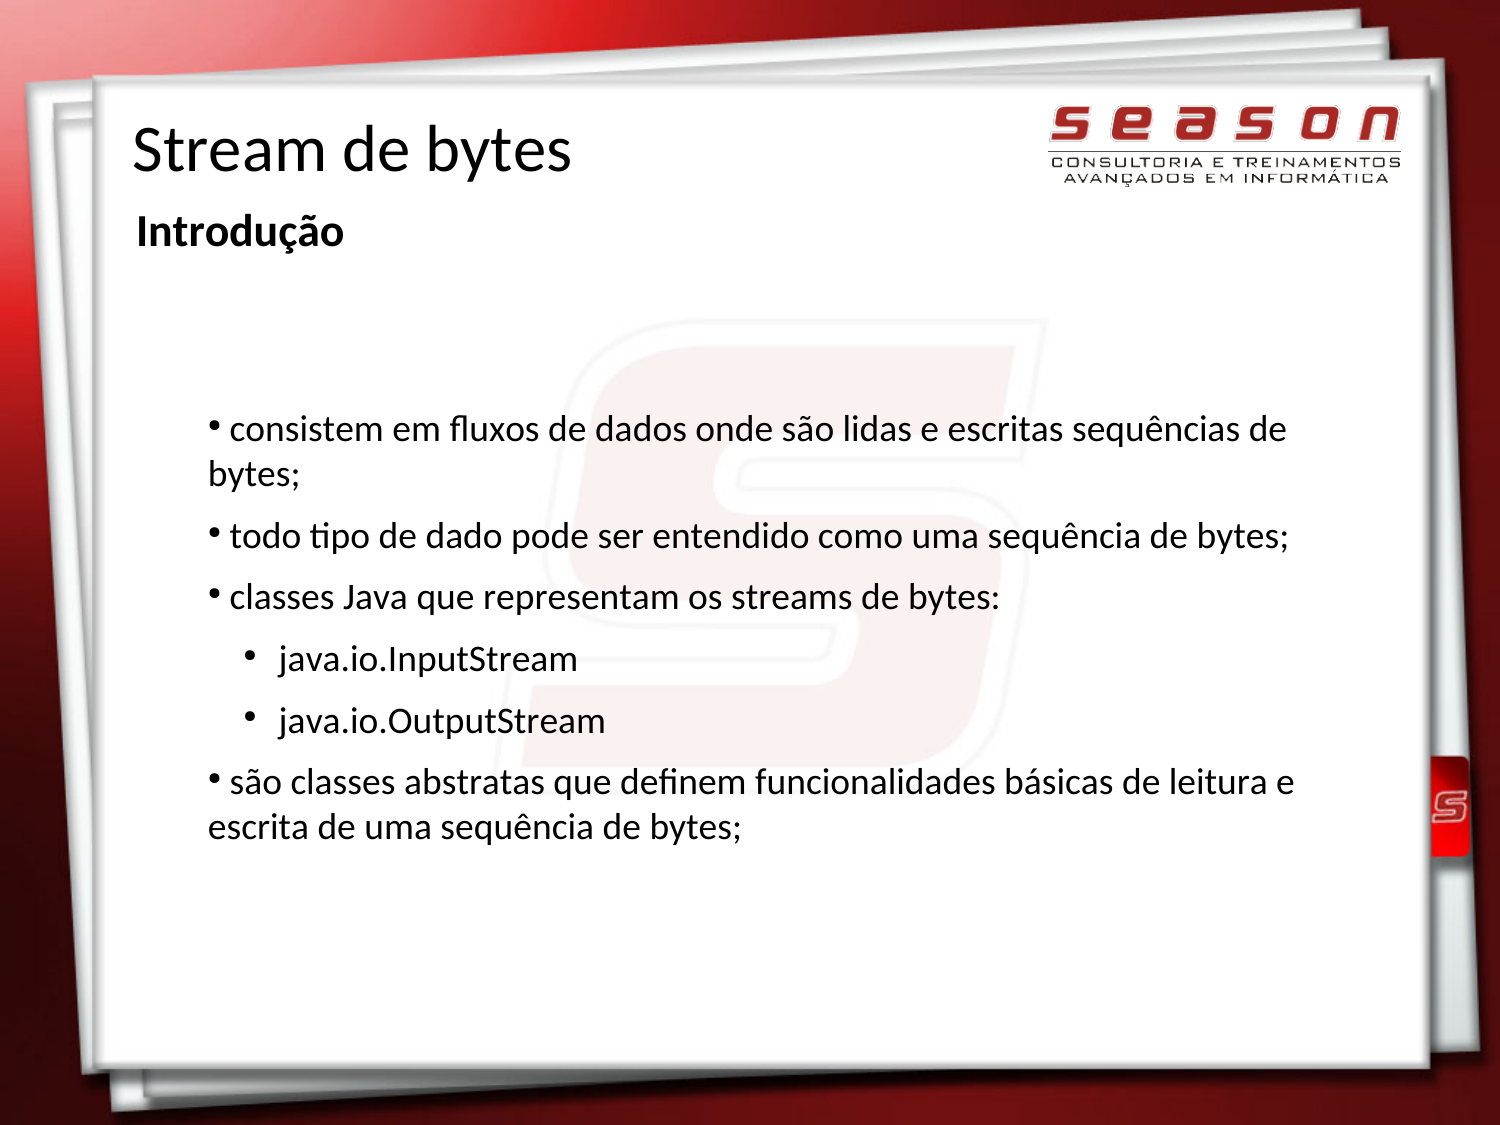

# Stream de bytes
Introdução
 consistem em fluxos de dados onde são lidas e escritas sequências de bytes;
 todo tipo de dado pode ser entendido como uma sequência de bytes;
 classes Java que representam os streams de bytes:
java.io.InputStream
java.io.OutputStream
 são classes abstratas que definem funcionalidades básicas de leitura e escrita de uma sequência de bytes;